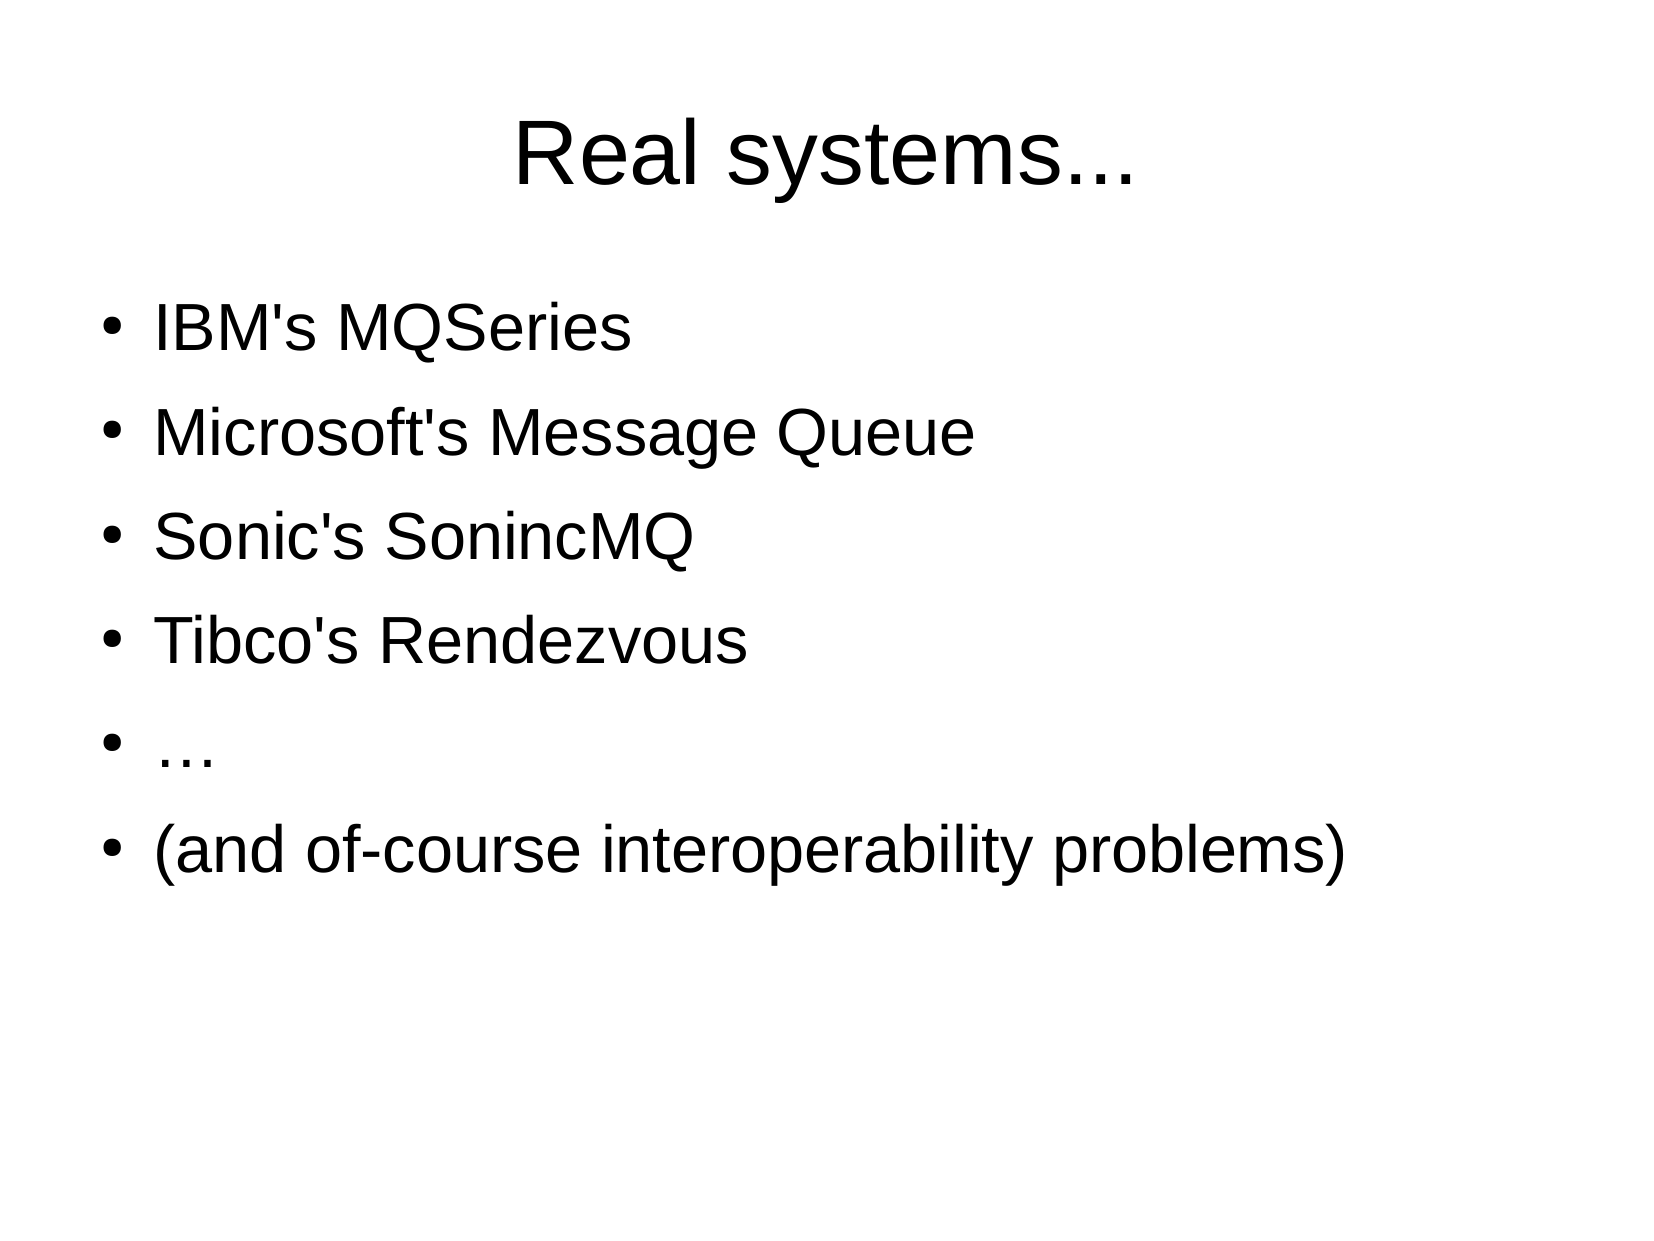

# Real systems...
IBM's MQSeries
Microsoft's Message Queue
Sonic's SonincMQ
Tibco's Rendezvous
…
(and of-course interoperability problems)